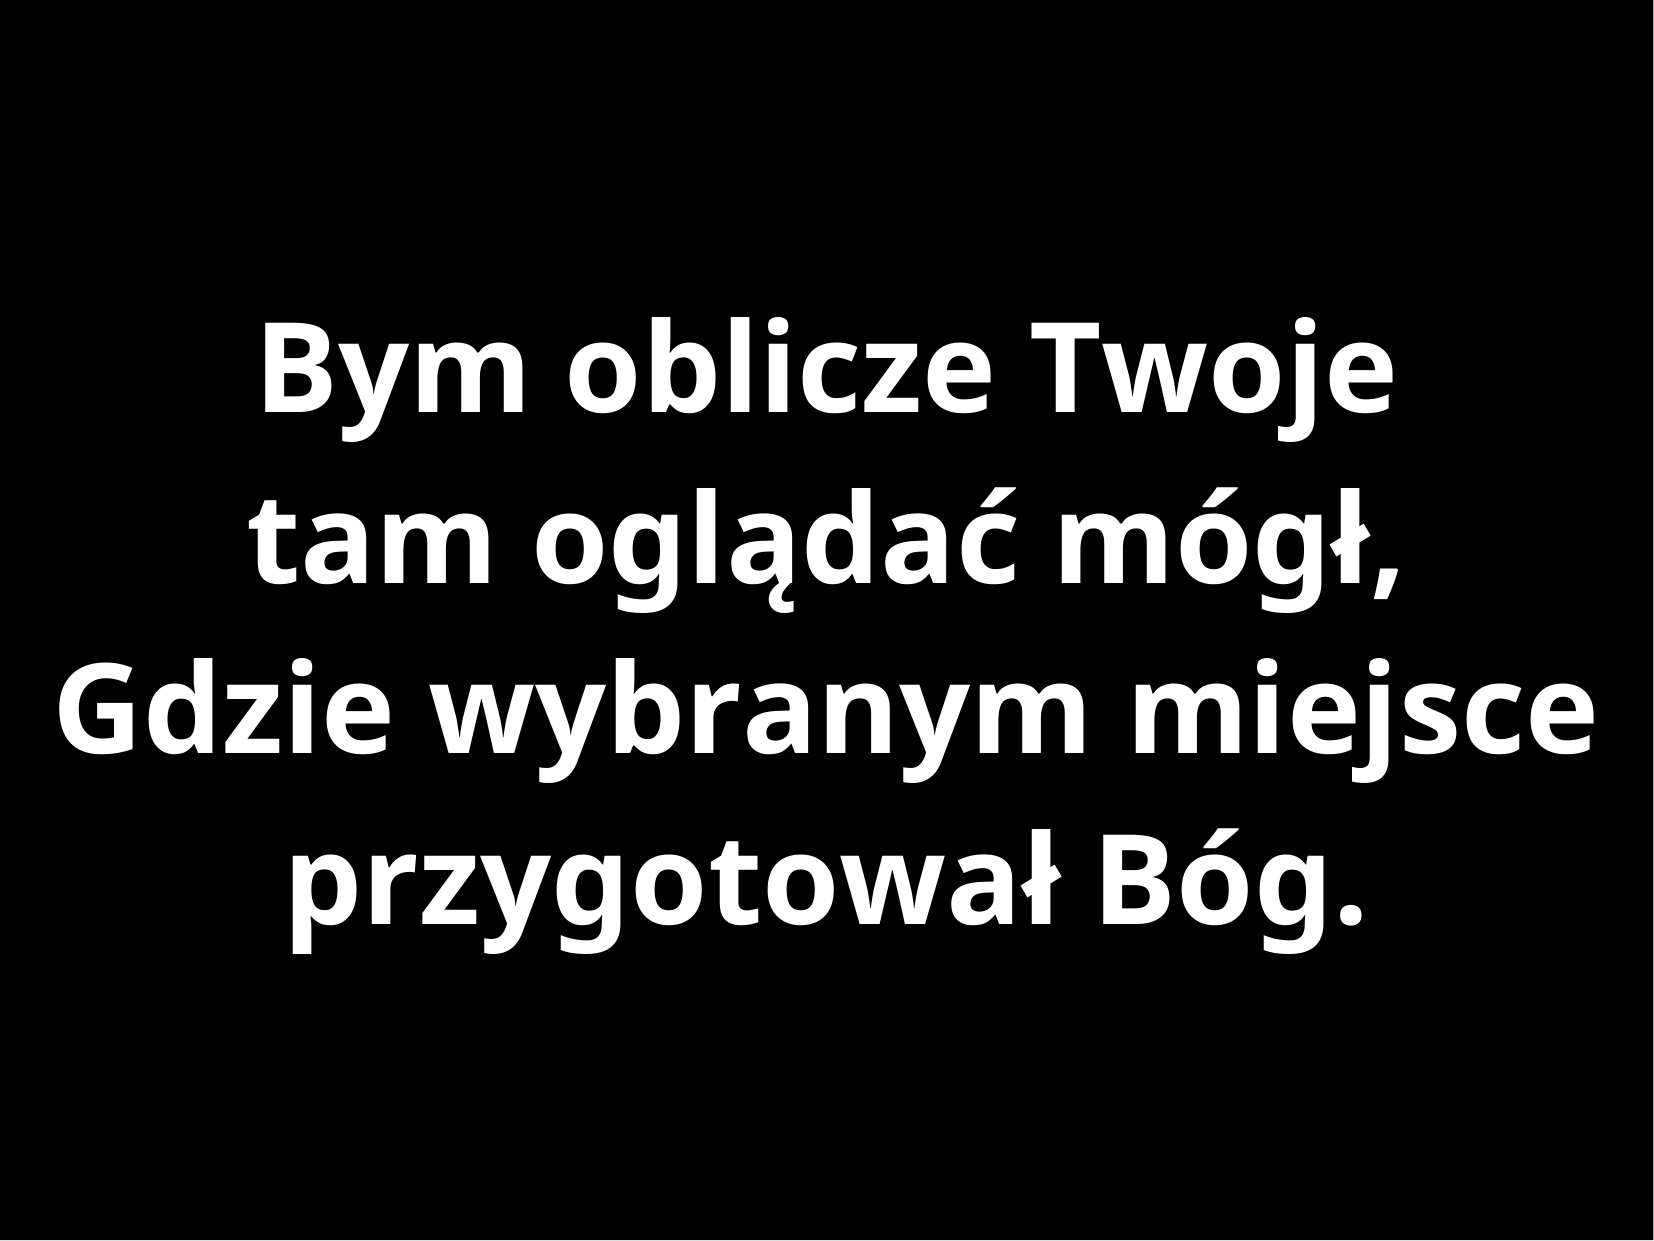

# Bym oblicze Twoje tam oglądać mógł, Gdzie wybranym miejsce przygotował Bóg.